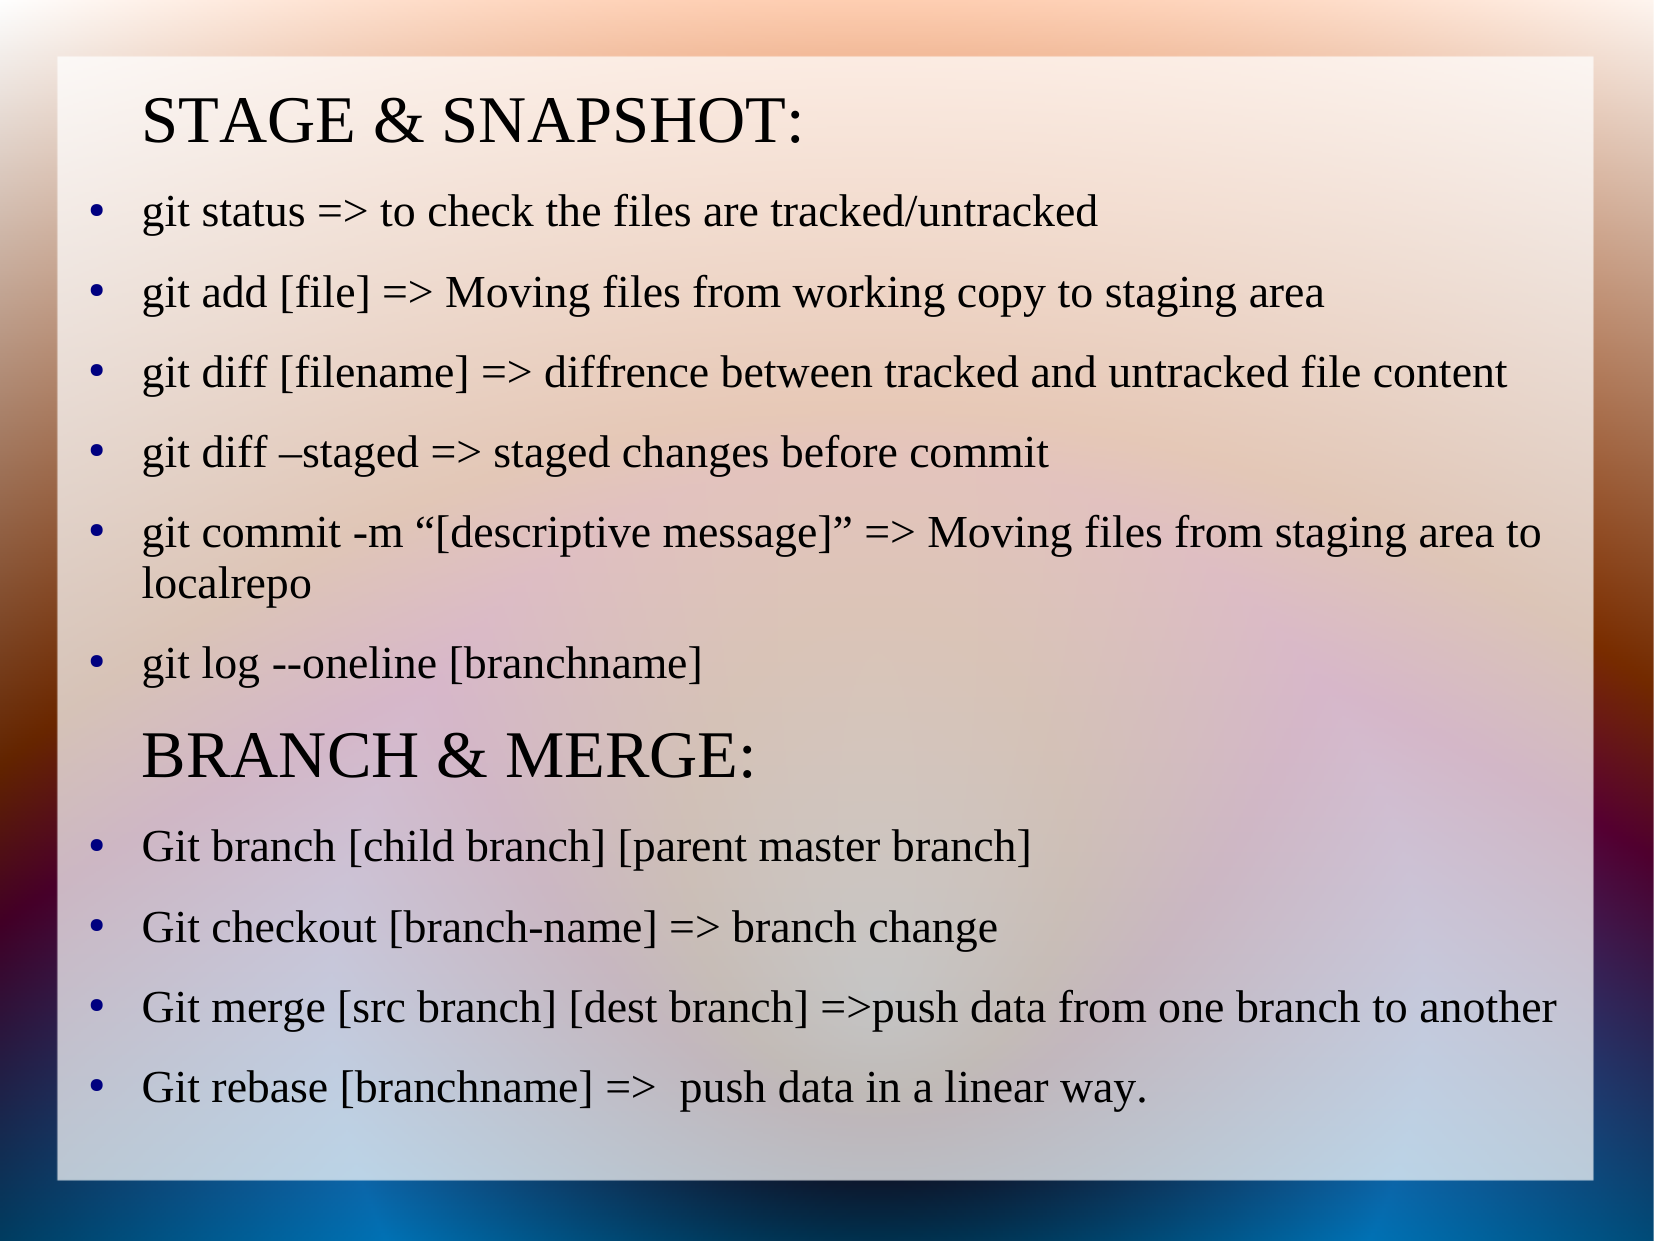

#
STAGE & SNAPSHOT:
git status => to check the files are tracked/untracked
git add [file] => Moving files from working copy to staging area
git diff [filename] => diffrence between tracked and untracked file content
git diff –staged => staged changes before commit
git commit -m “[descriptive message]” => Moving files from staging area to localrepo
git log --oneline [branchname]
BRANCH & MERGE:
Git branch [child branch] [parent master branch]
Git checkout [branch-name] => branch change
Git merge [src branch] [dest branch] =>push data from one branch to another
Git rebase [branchname] => push data in a linear way.